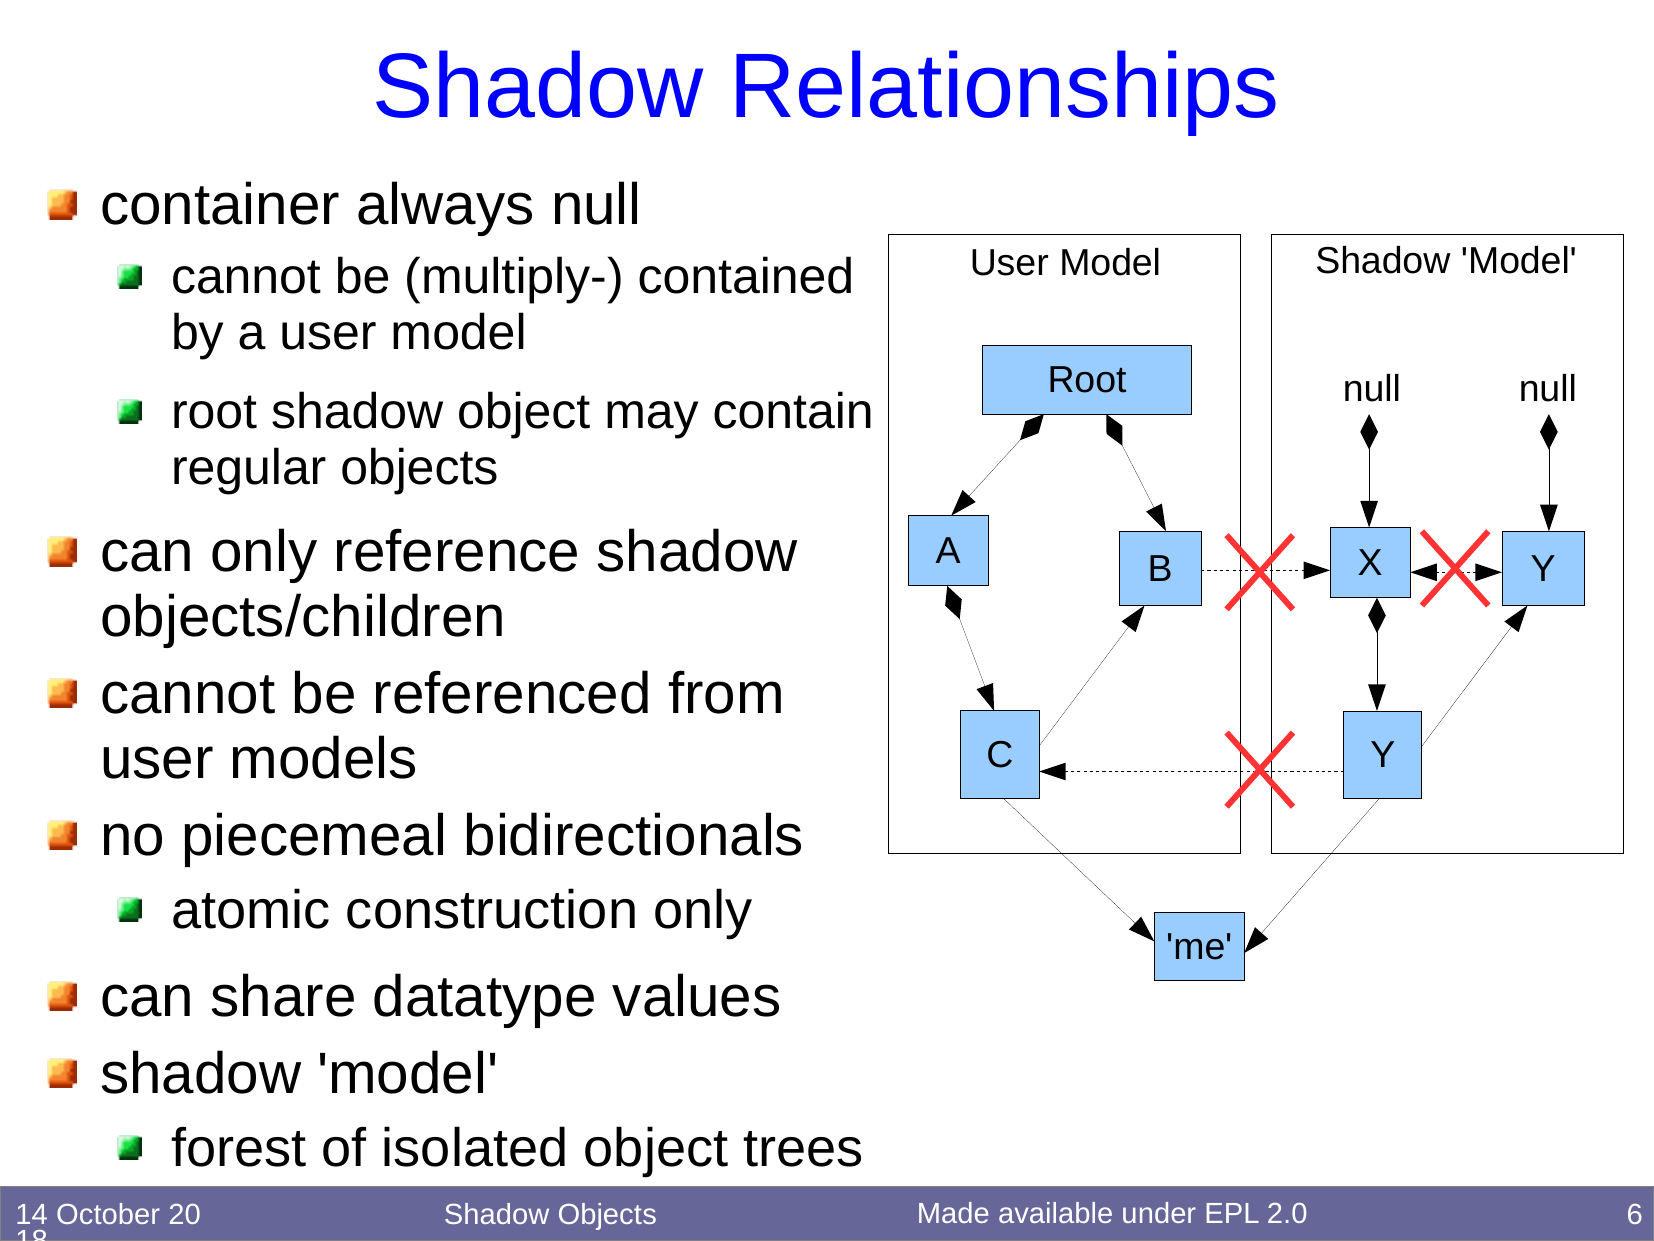

# Shadow Relationships
container always null
cannot be (multiply-) contained by a user model
root shadow object may contain regular objects
can only reference shadow objects/children
cannot be referenced from user models
no piecemeal bidirectionals
atomic construction only
can share datatype values
shadow 'model'
forest of isolated object trees
Shadow 'Model'
User Model
Root
null
null
A
X
B
Y
C
Y
'me'
14 October 2018
Shadow Objects
6